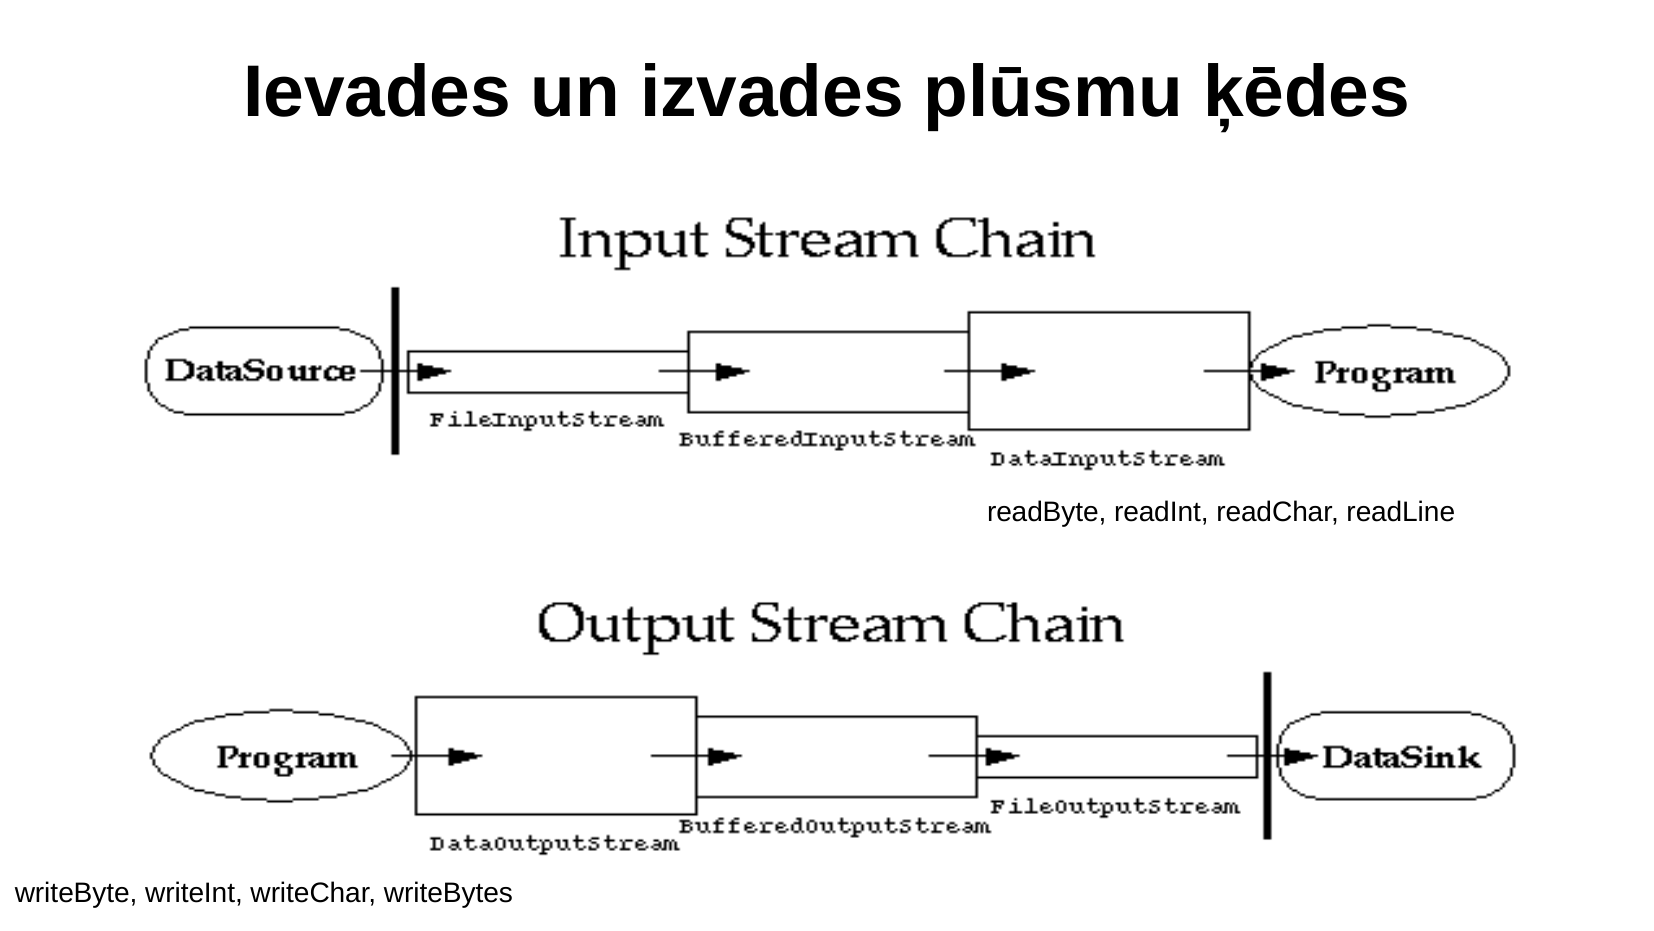

# Ievades un izvades plūsmu ķēdes
readByte, readInt, readChar, readLine
writeByte, writeInt, writeChar, writeBytes